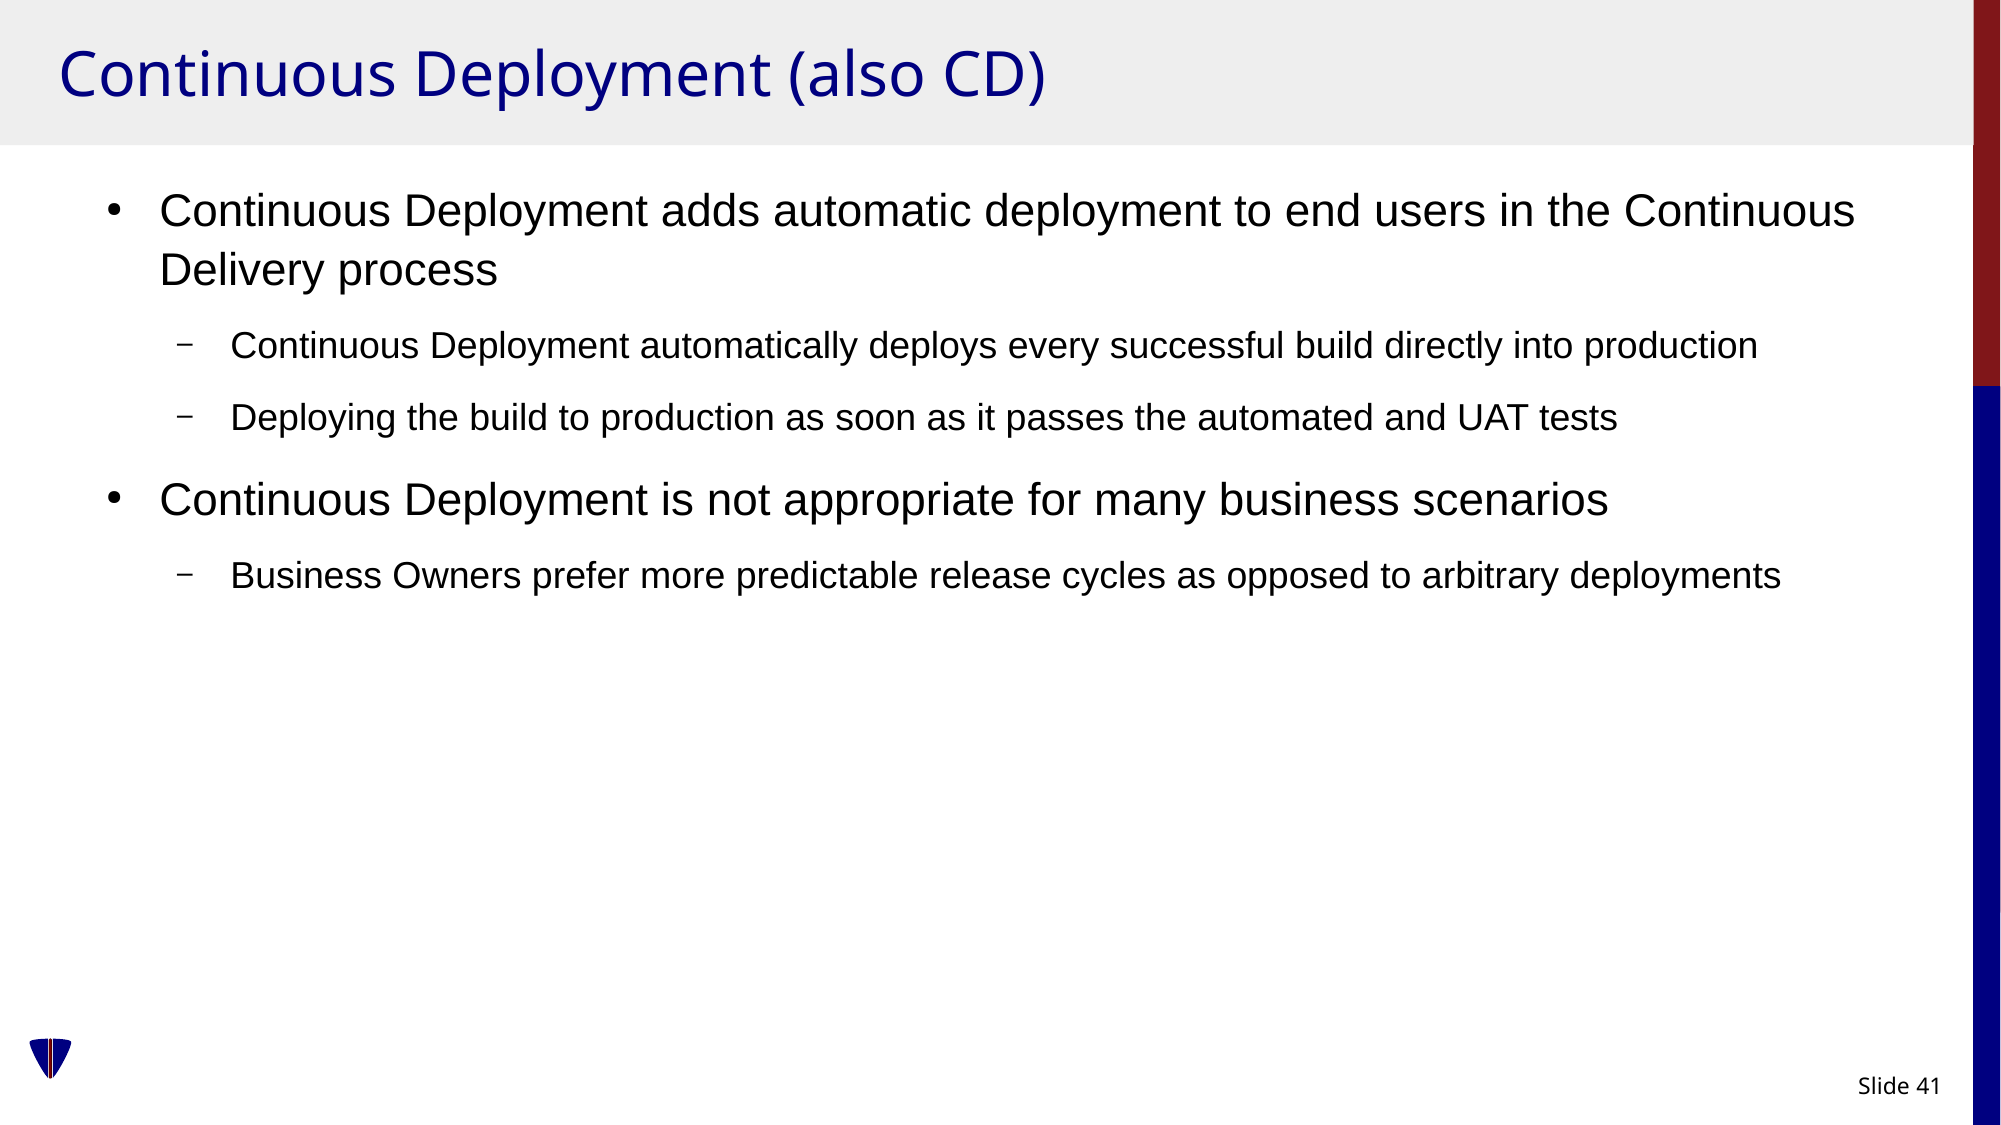

# Continuous Deployment (also CD)
Continuous Deployment adds automatic deployment to end users in the Continuous Delivery process
Continuous Deployment automatically deploys every successful build directly into production
Deploying the build to production as soon as it passes the automated and UAT tests
Continuous Deployment is not appropriate for many business scenarios
Business Owners prefer more predictable release cycles as opposed to arbitrary deployments